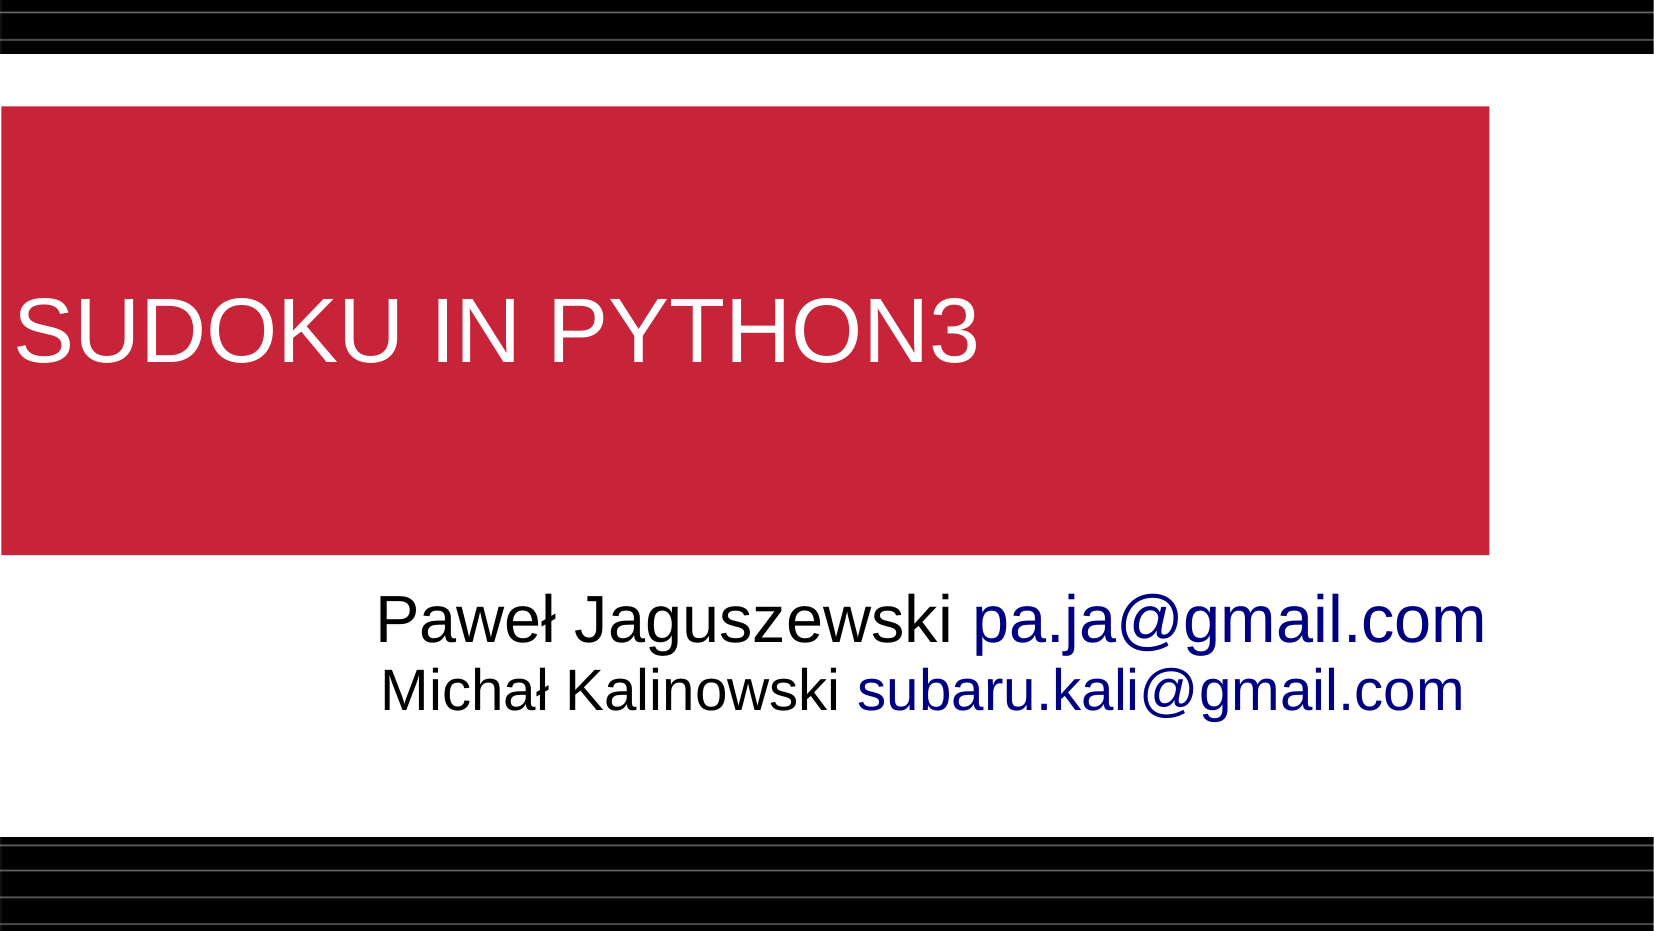

# SUDOKU IN PYTHON3
Paweł Jaguszewski pa.ja@gmail.com
Michał Kalinowski subaru.kali@gmail.com